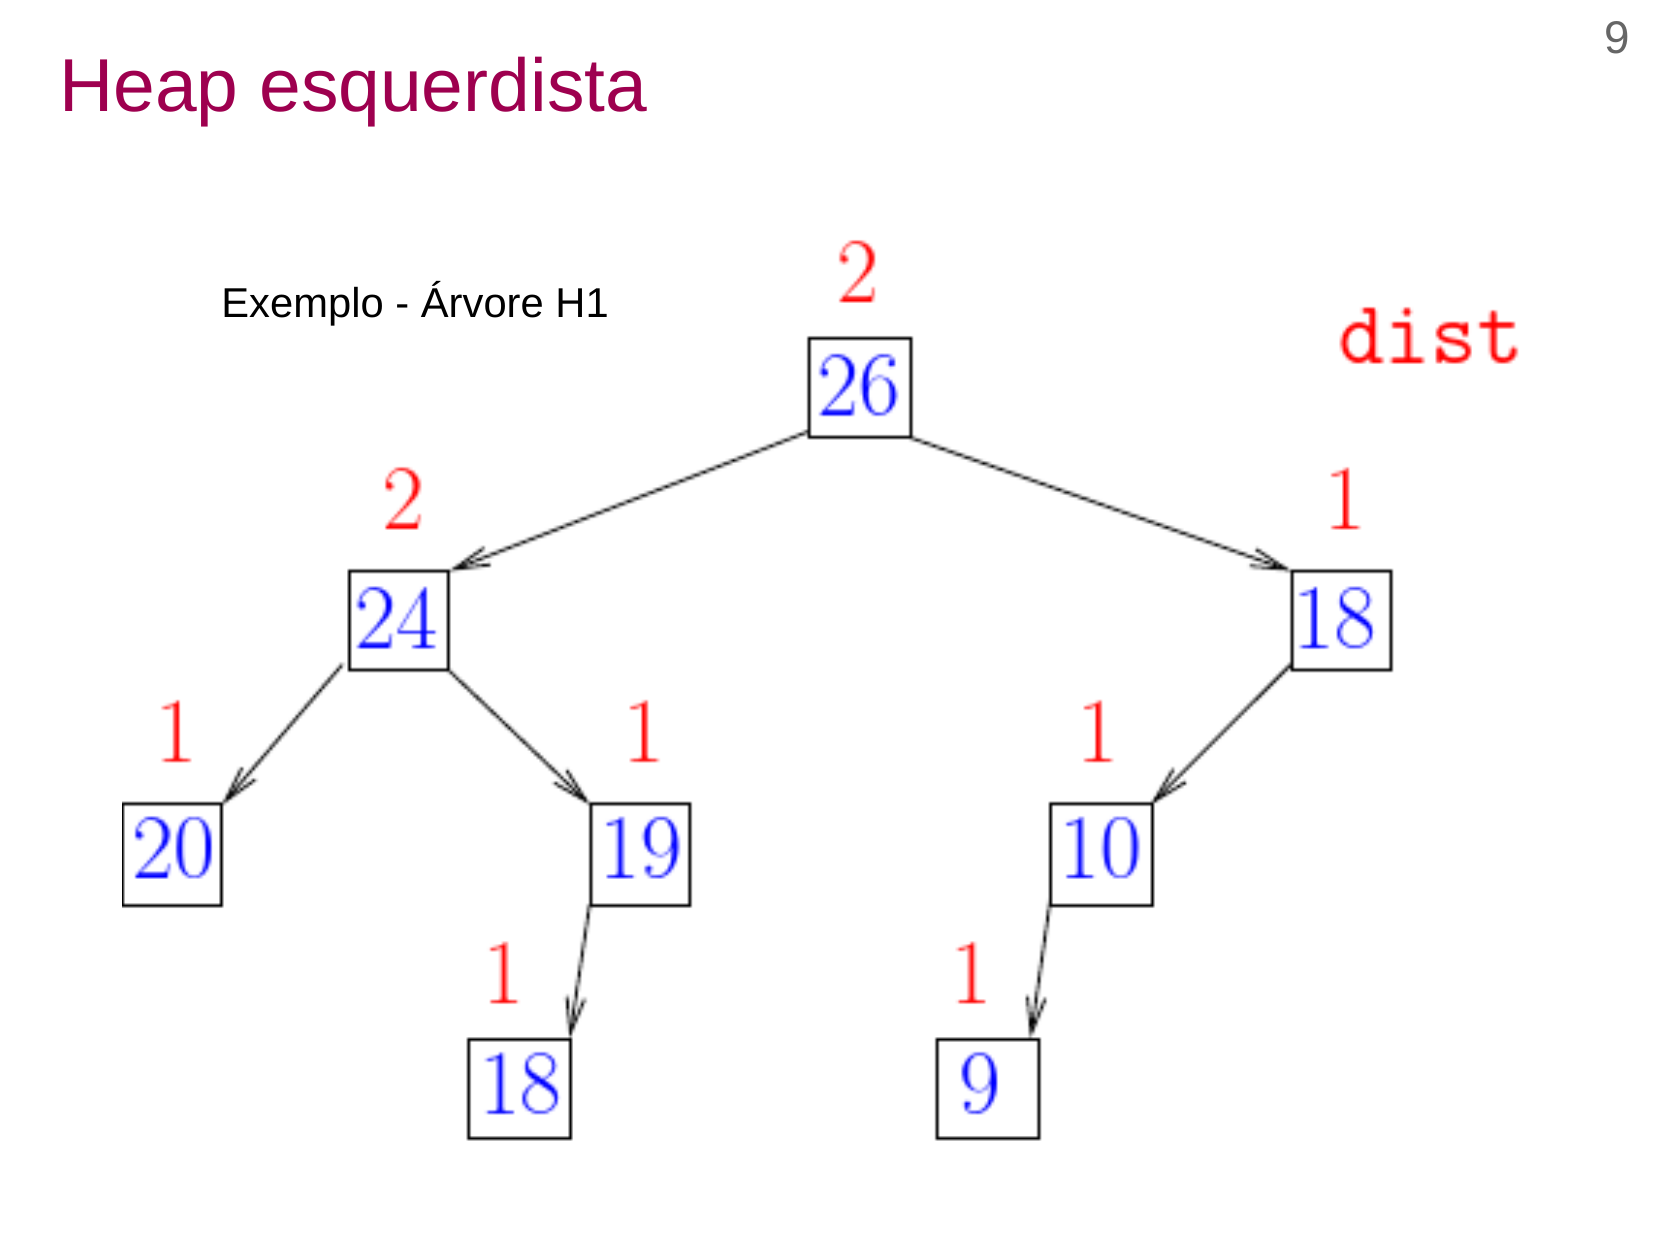

9
# Heap esquerdista
Exemplo - Árvore H1